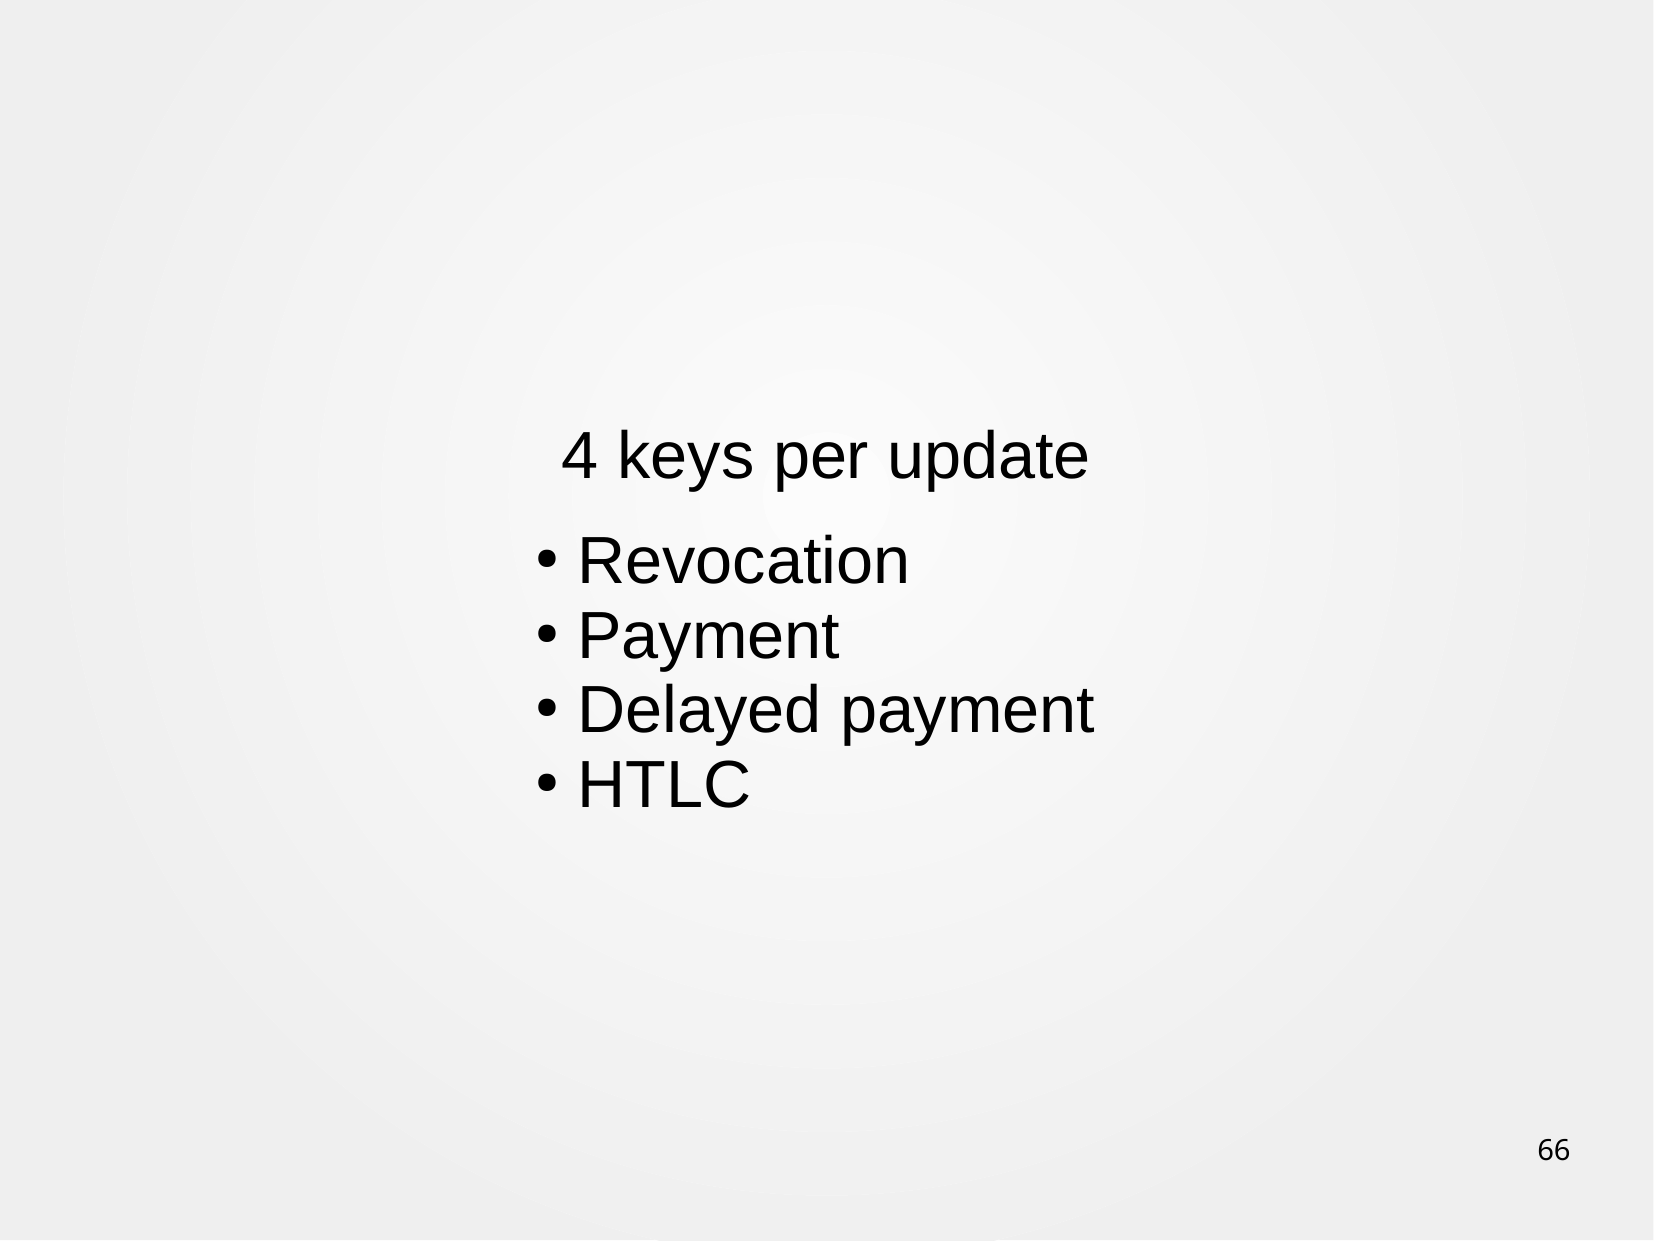

4 keys per update
 Revocation
 Payment
 Delayed payment
 HTLC
66